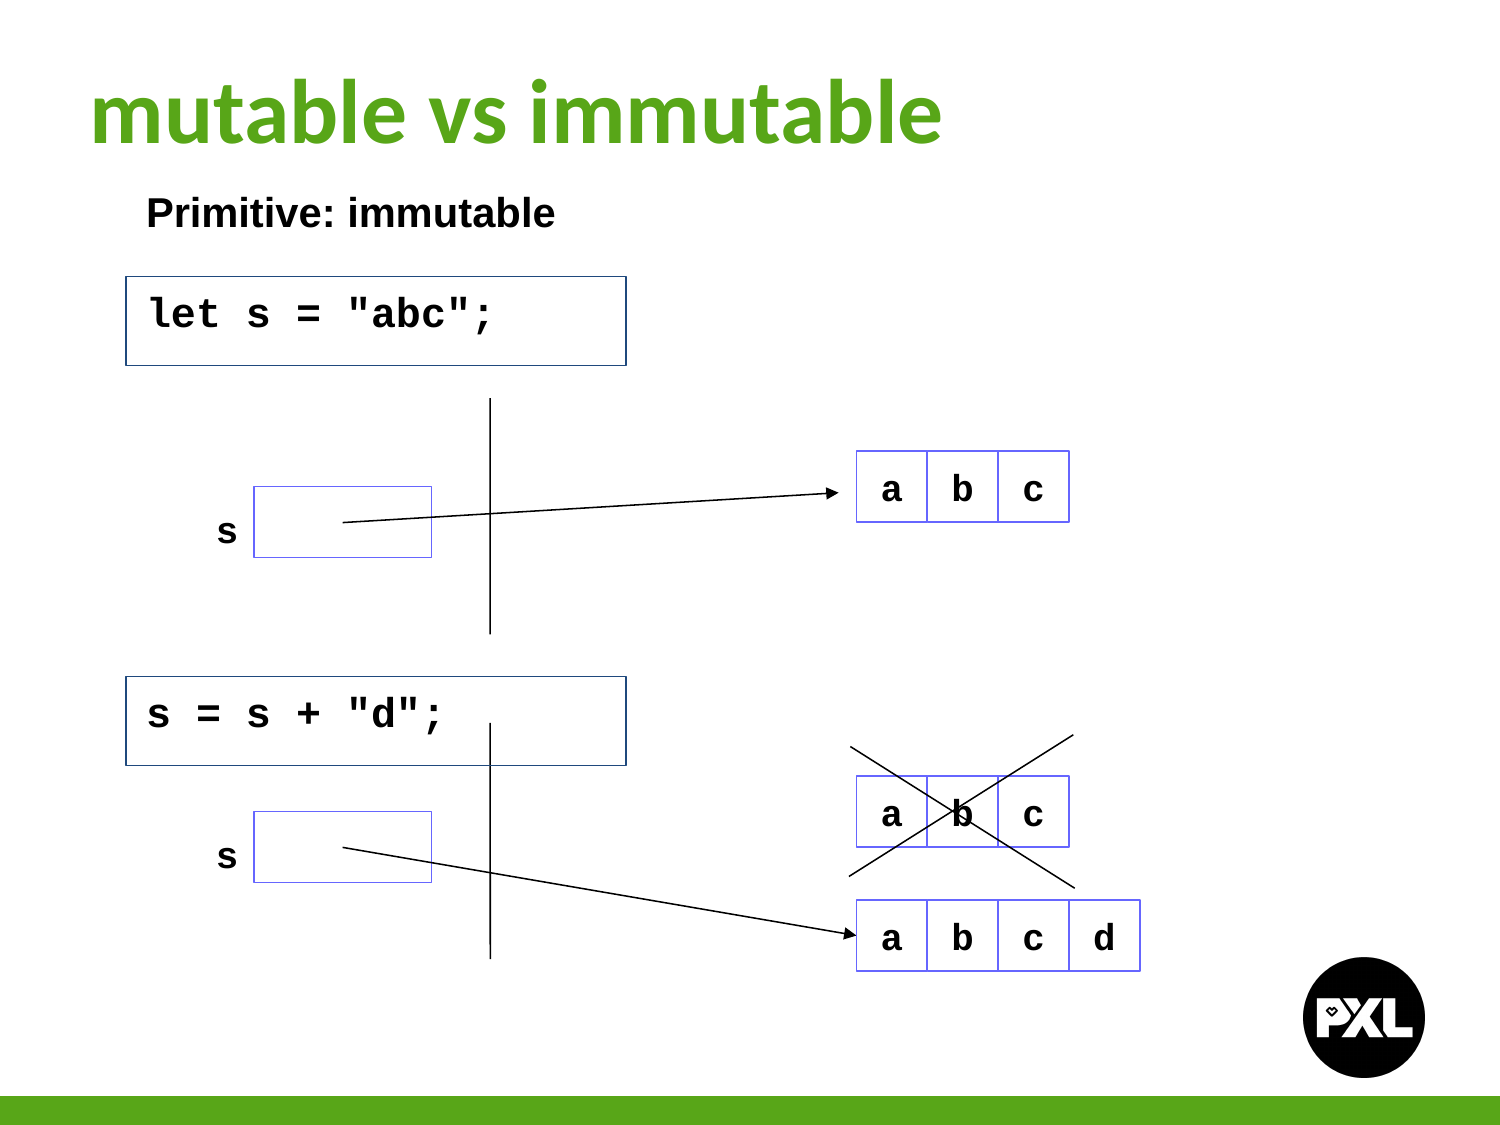

mutable vs immutable
Primitive: immutable
let s = "abc";
s = s + "d";
a
b
c
s
a
b
c
s
a
b
c
d